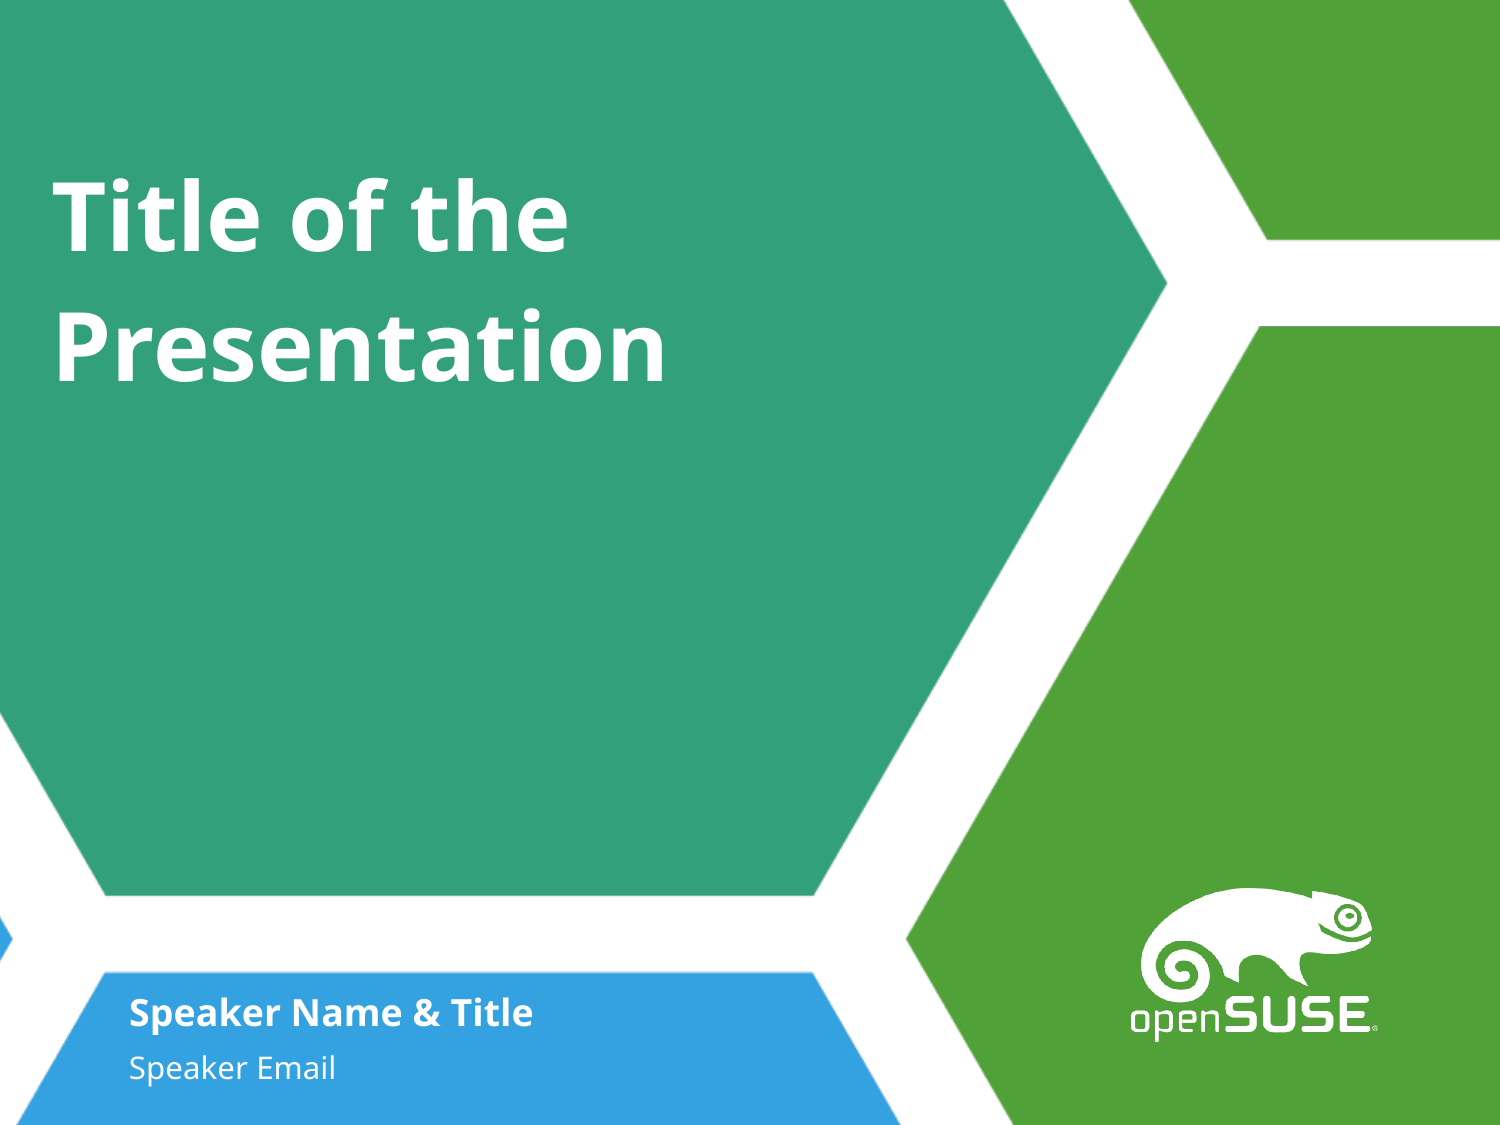

# Title of the Presentation
Speaker Name & Title
Speaker Email